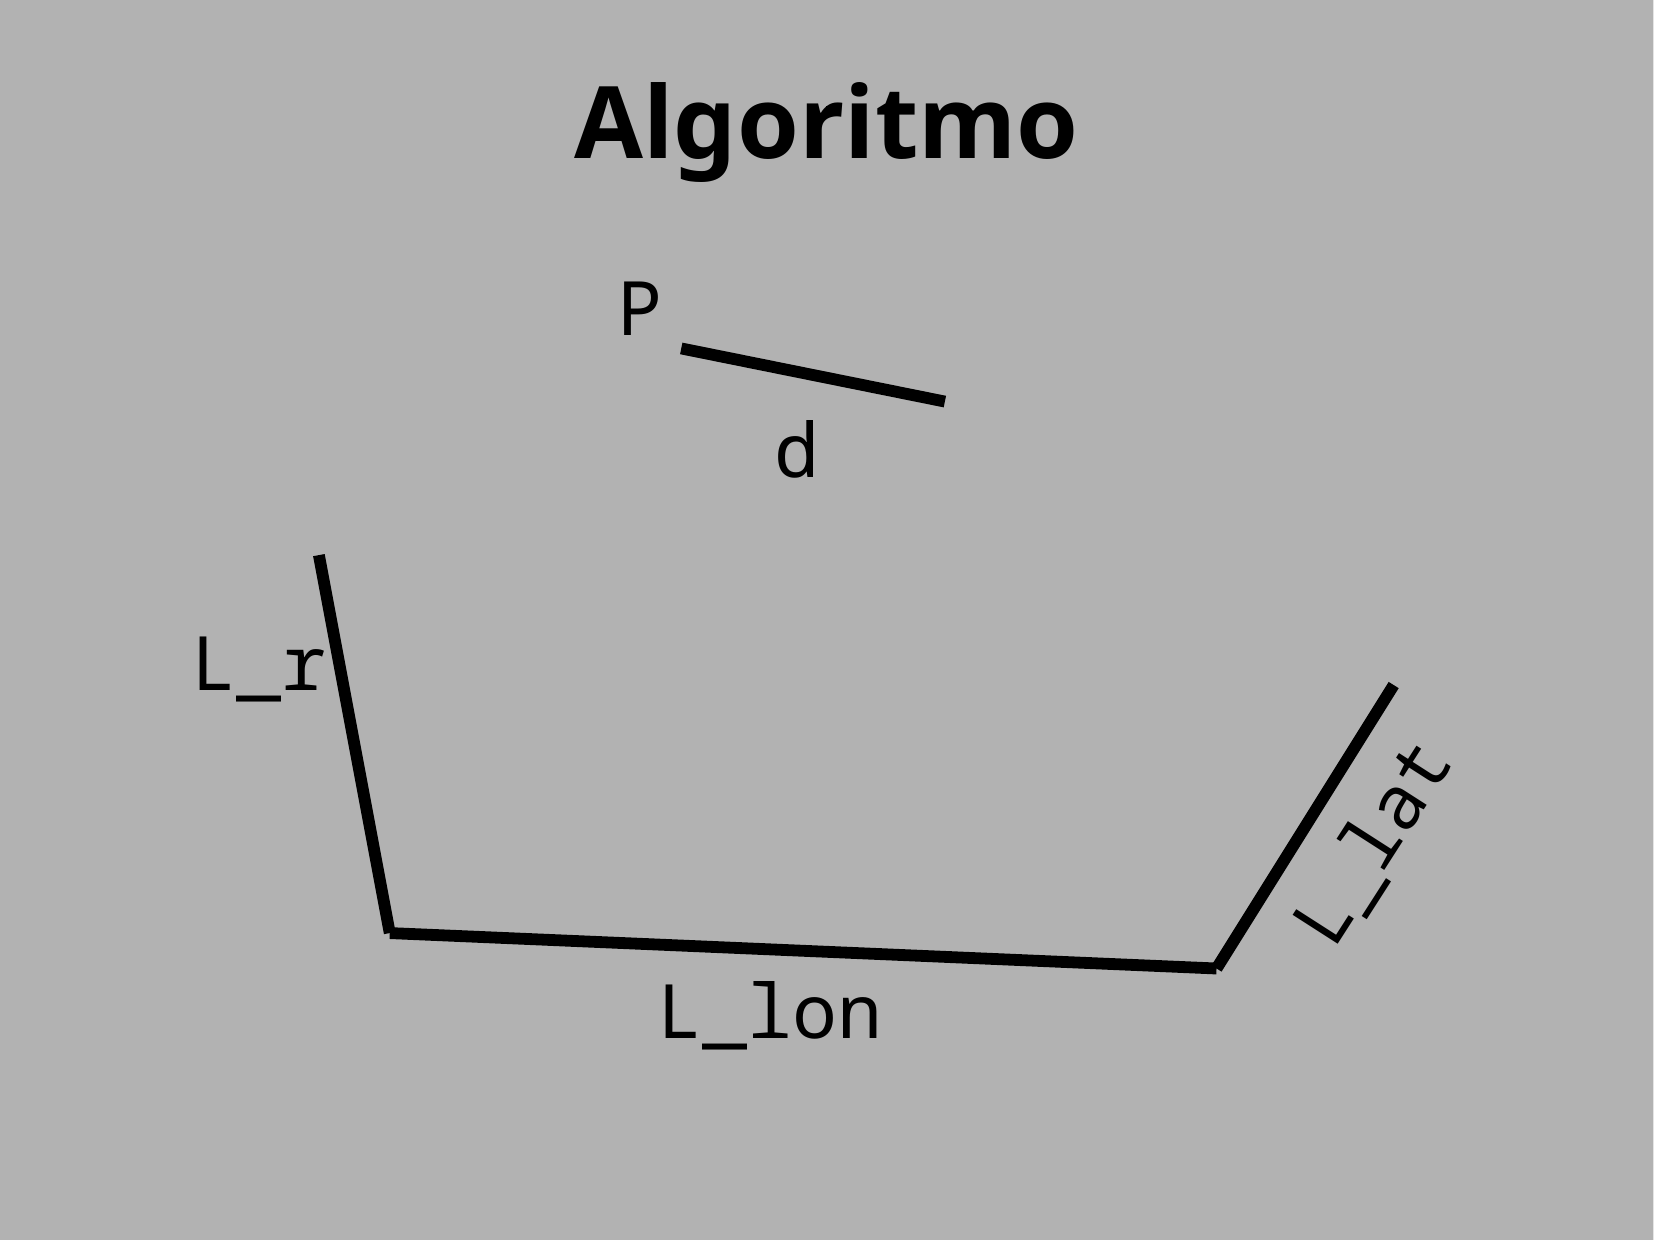

# Algoritmo
P
d
L_r
L_lat
L_lon